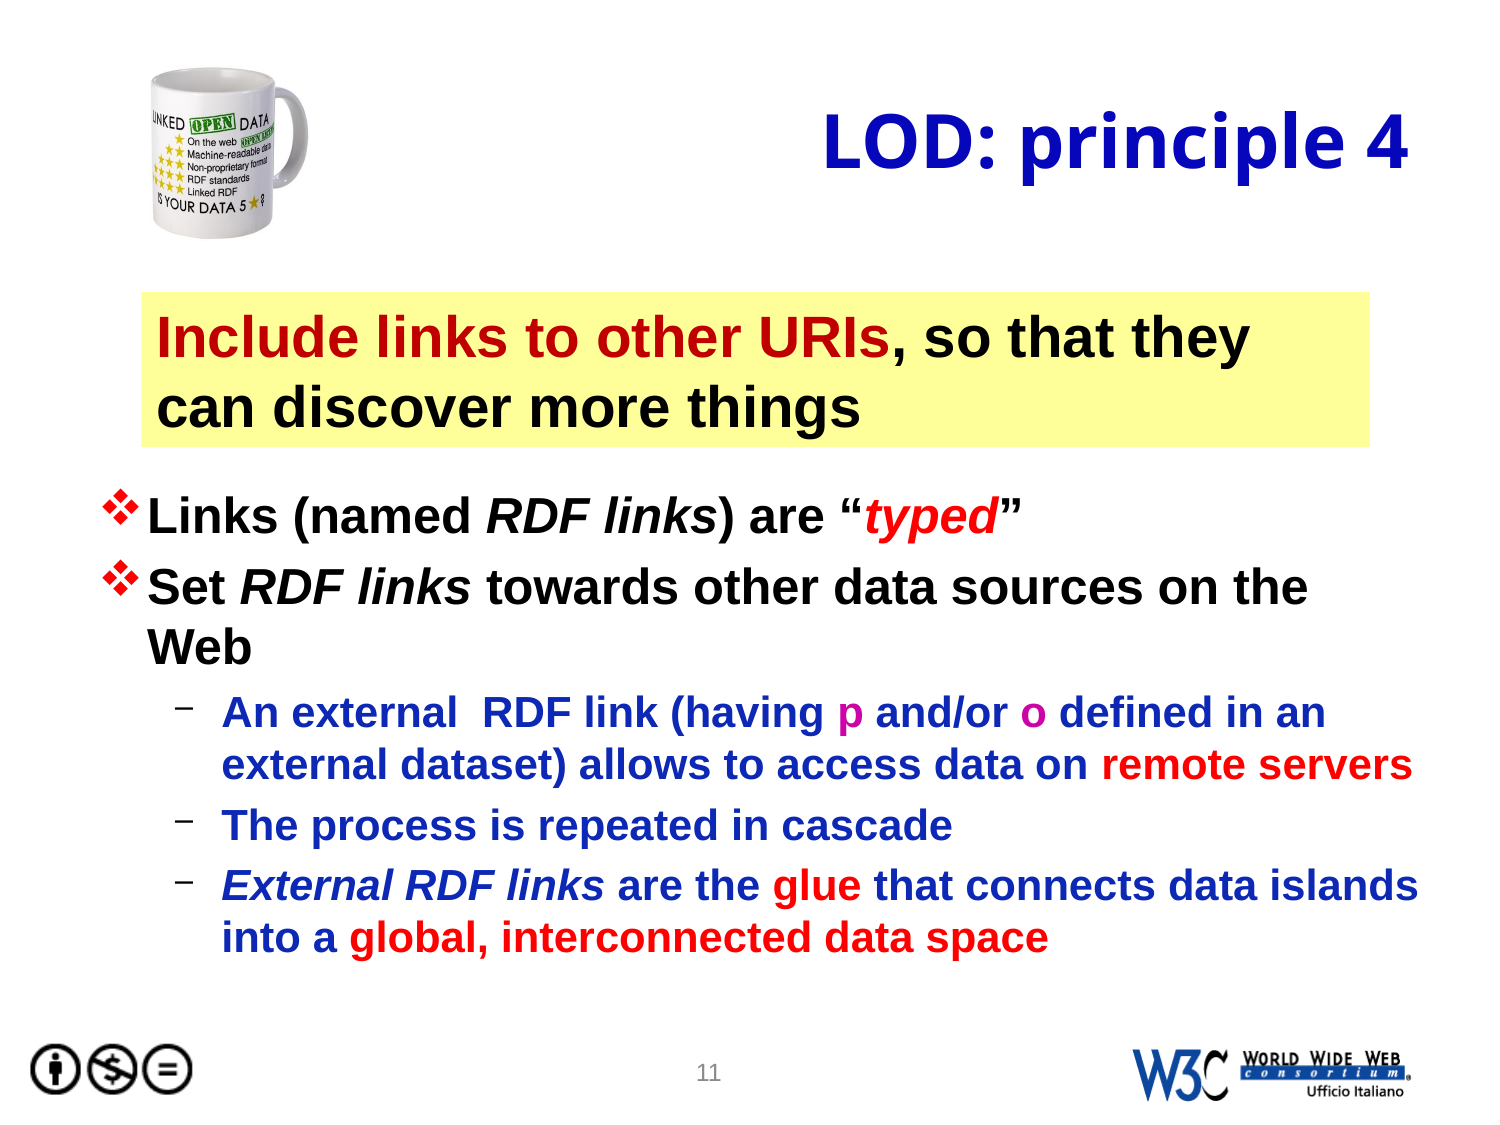

# LOD: principle 4
Links (named RDF links) are “typed”
Set RDF links towards other data sources on the Web
An external RDF link (having p and/or o defined in an external dataset) allows to access data on remote servers
The process is repeated in cascade
External RDF links are the glue that connects data islands into a global, interconnected data space
Include links to other URIs, so that they can discover more things